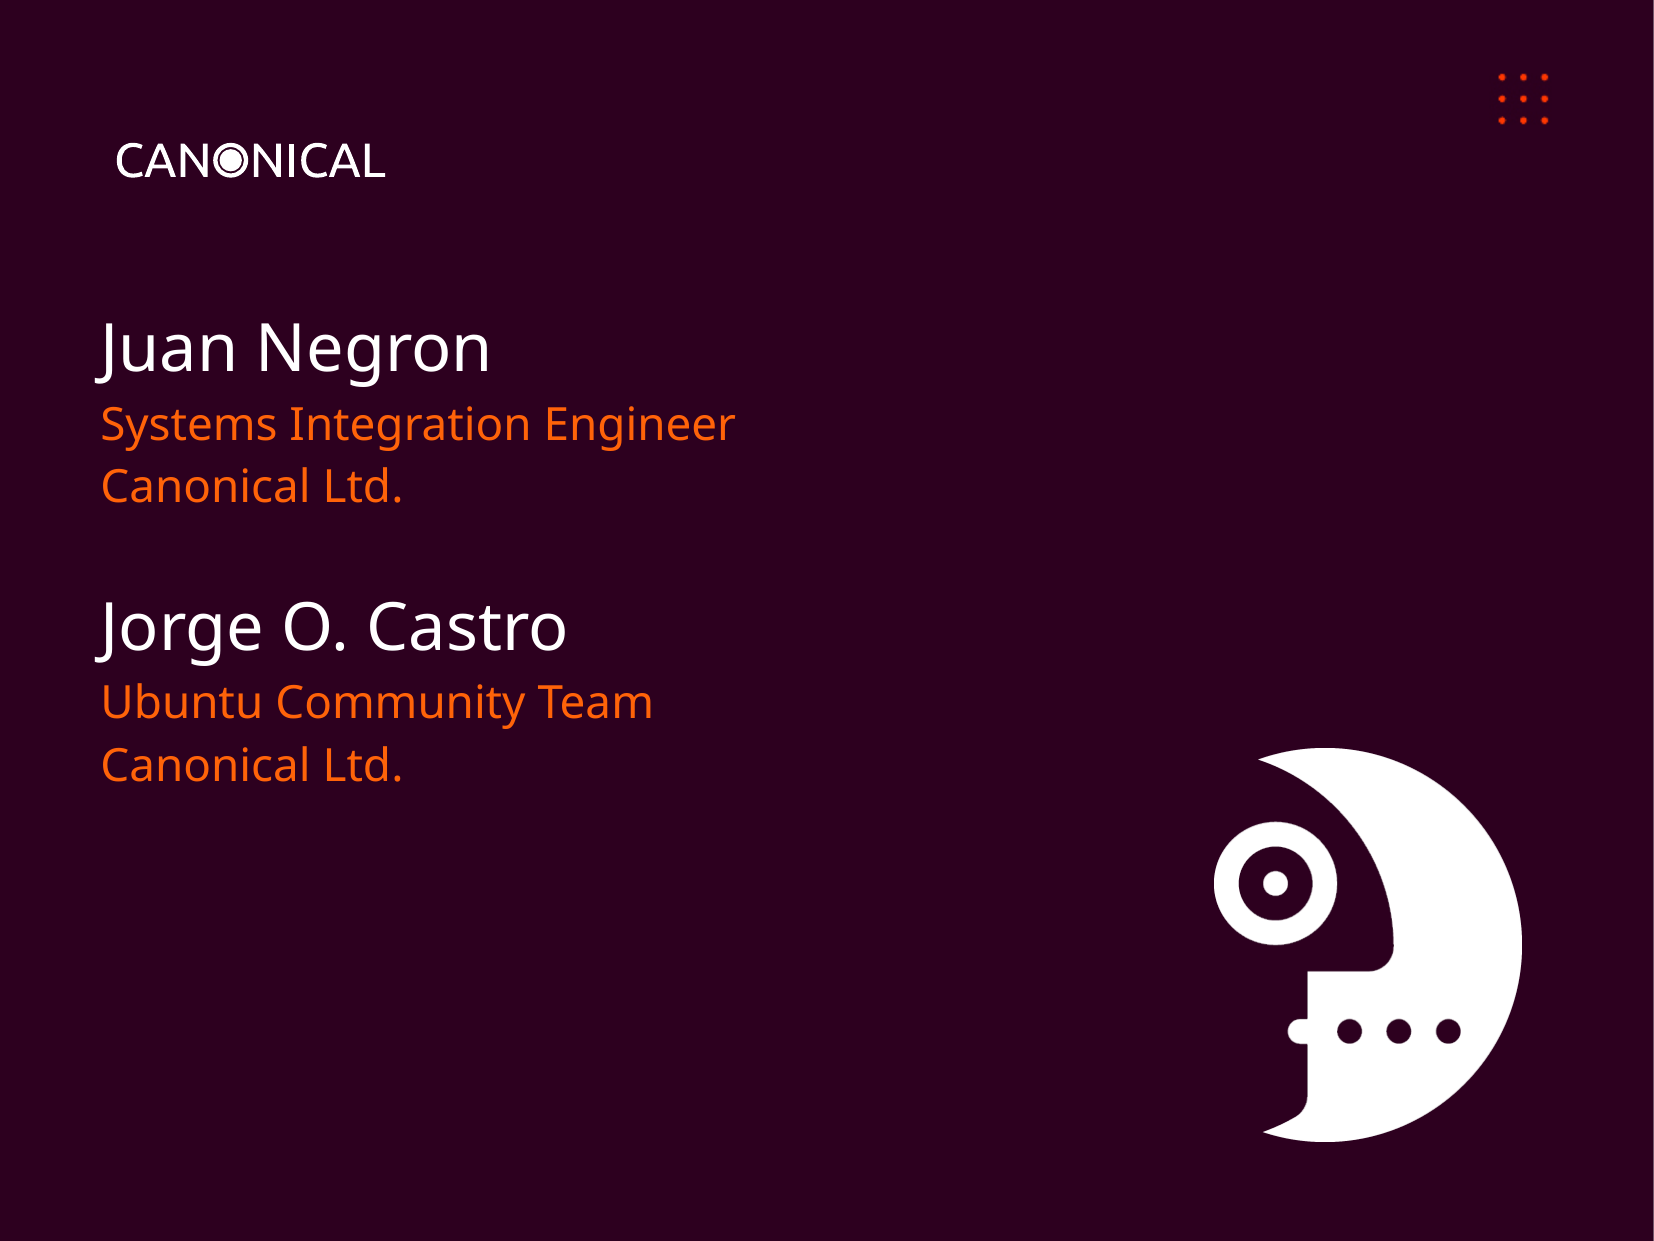

# Juan Negron Systems Integration Engineer Canonical Ltd. Jorge O. Castro Ubuntu Community Team Canonical Ltd.